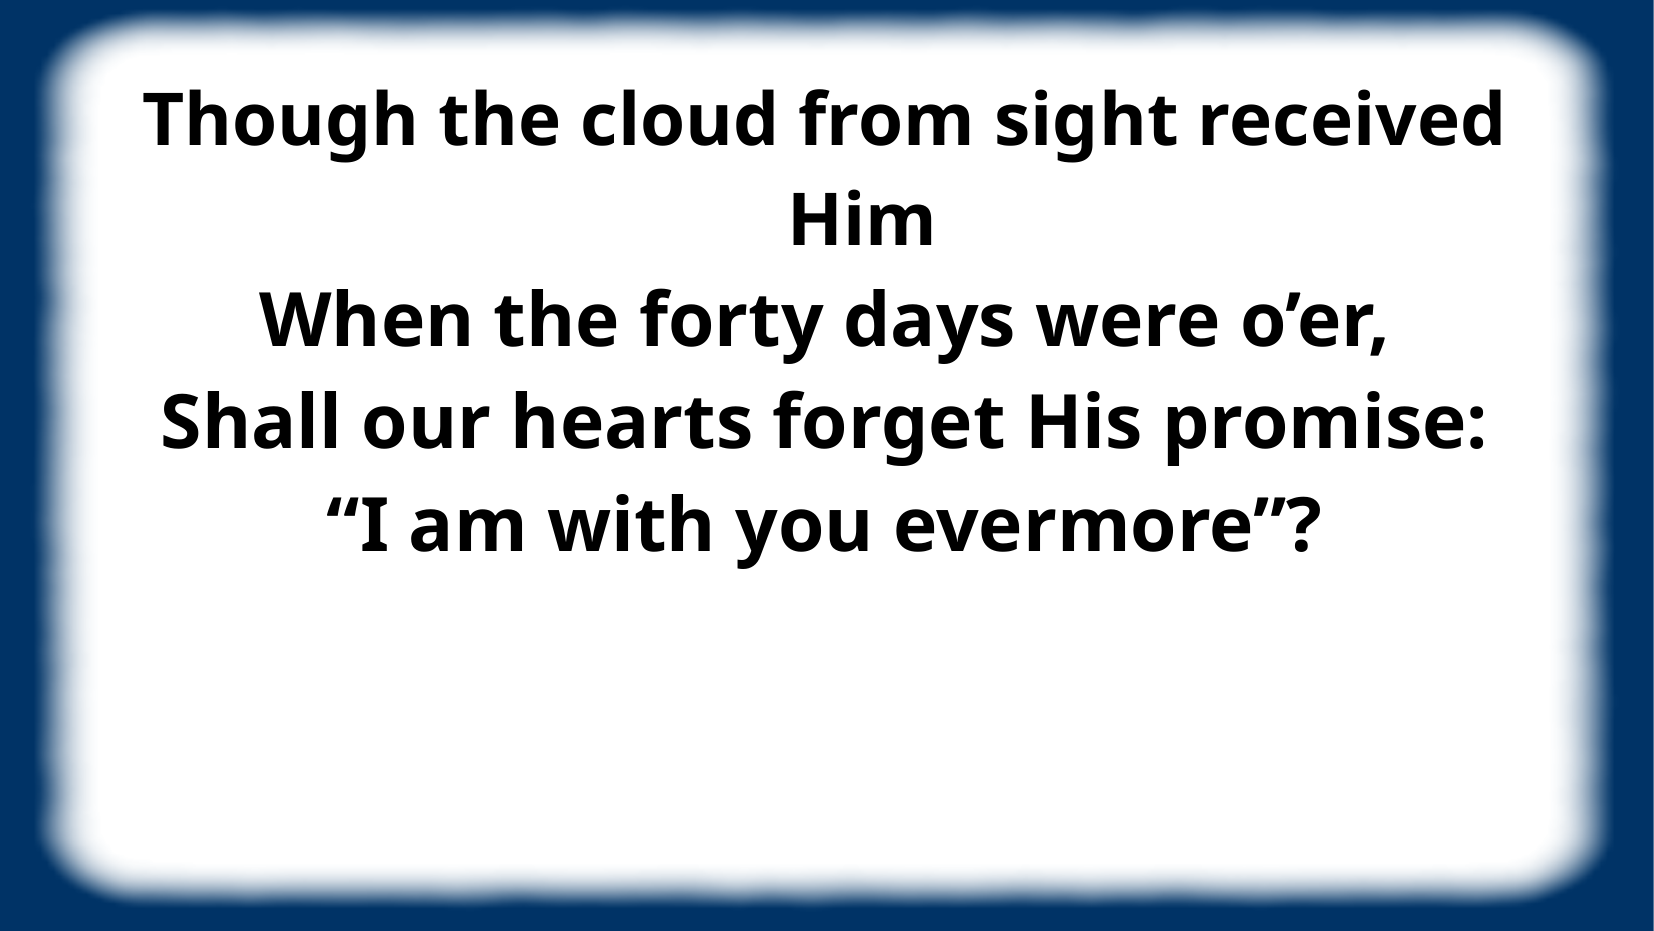

Though the cloud from sight received Him
When the forty days were o’er,
Shall our hearts forget His promise:
“I am with you evermore”?